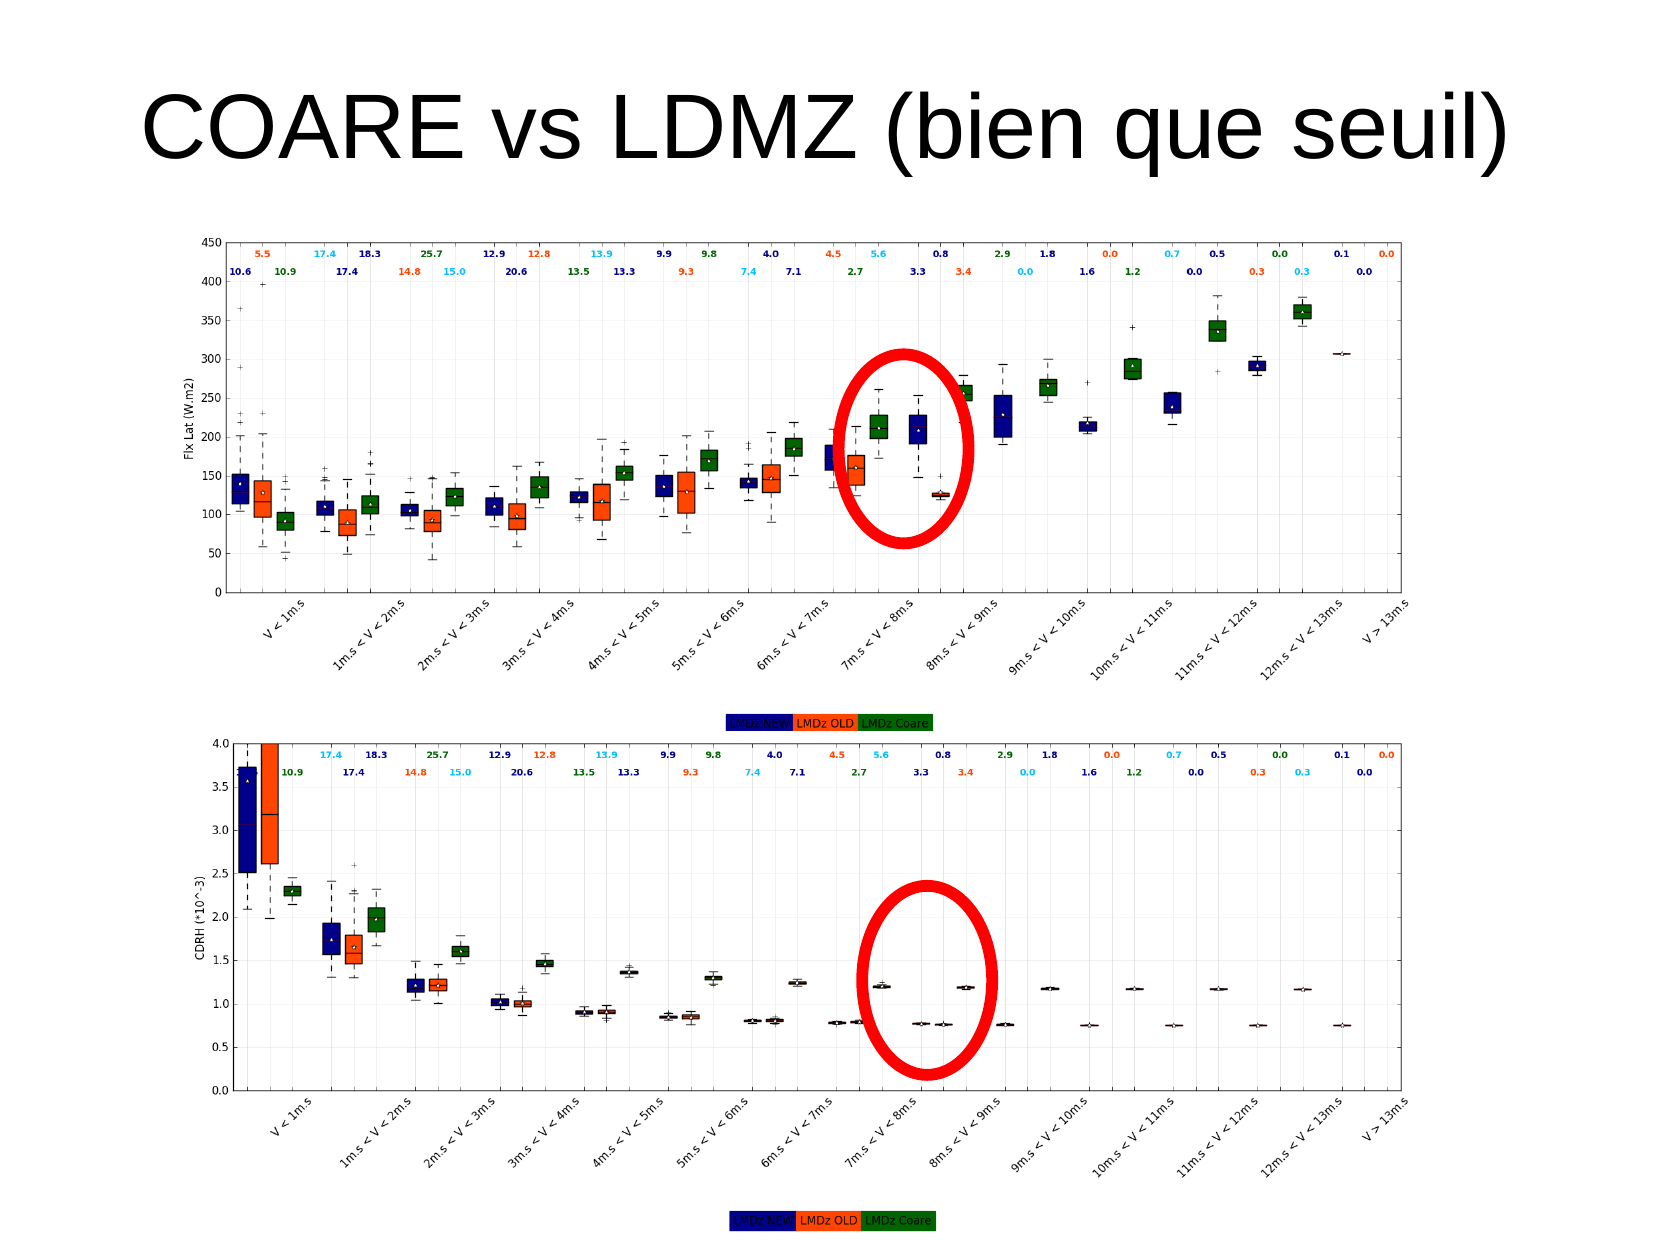

# COARE vs LDMZ (bien que seuil)